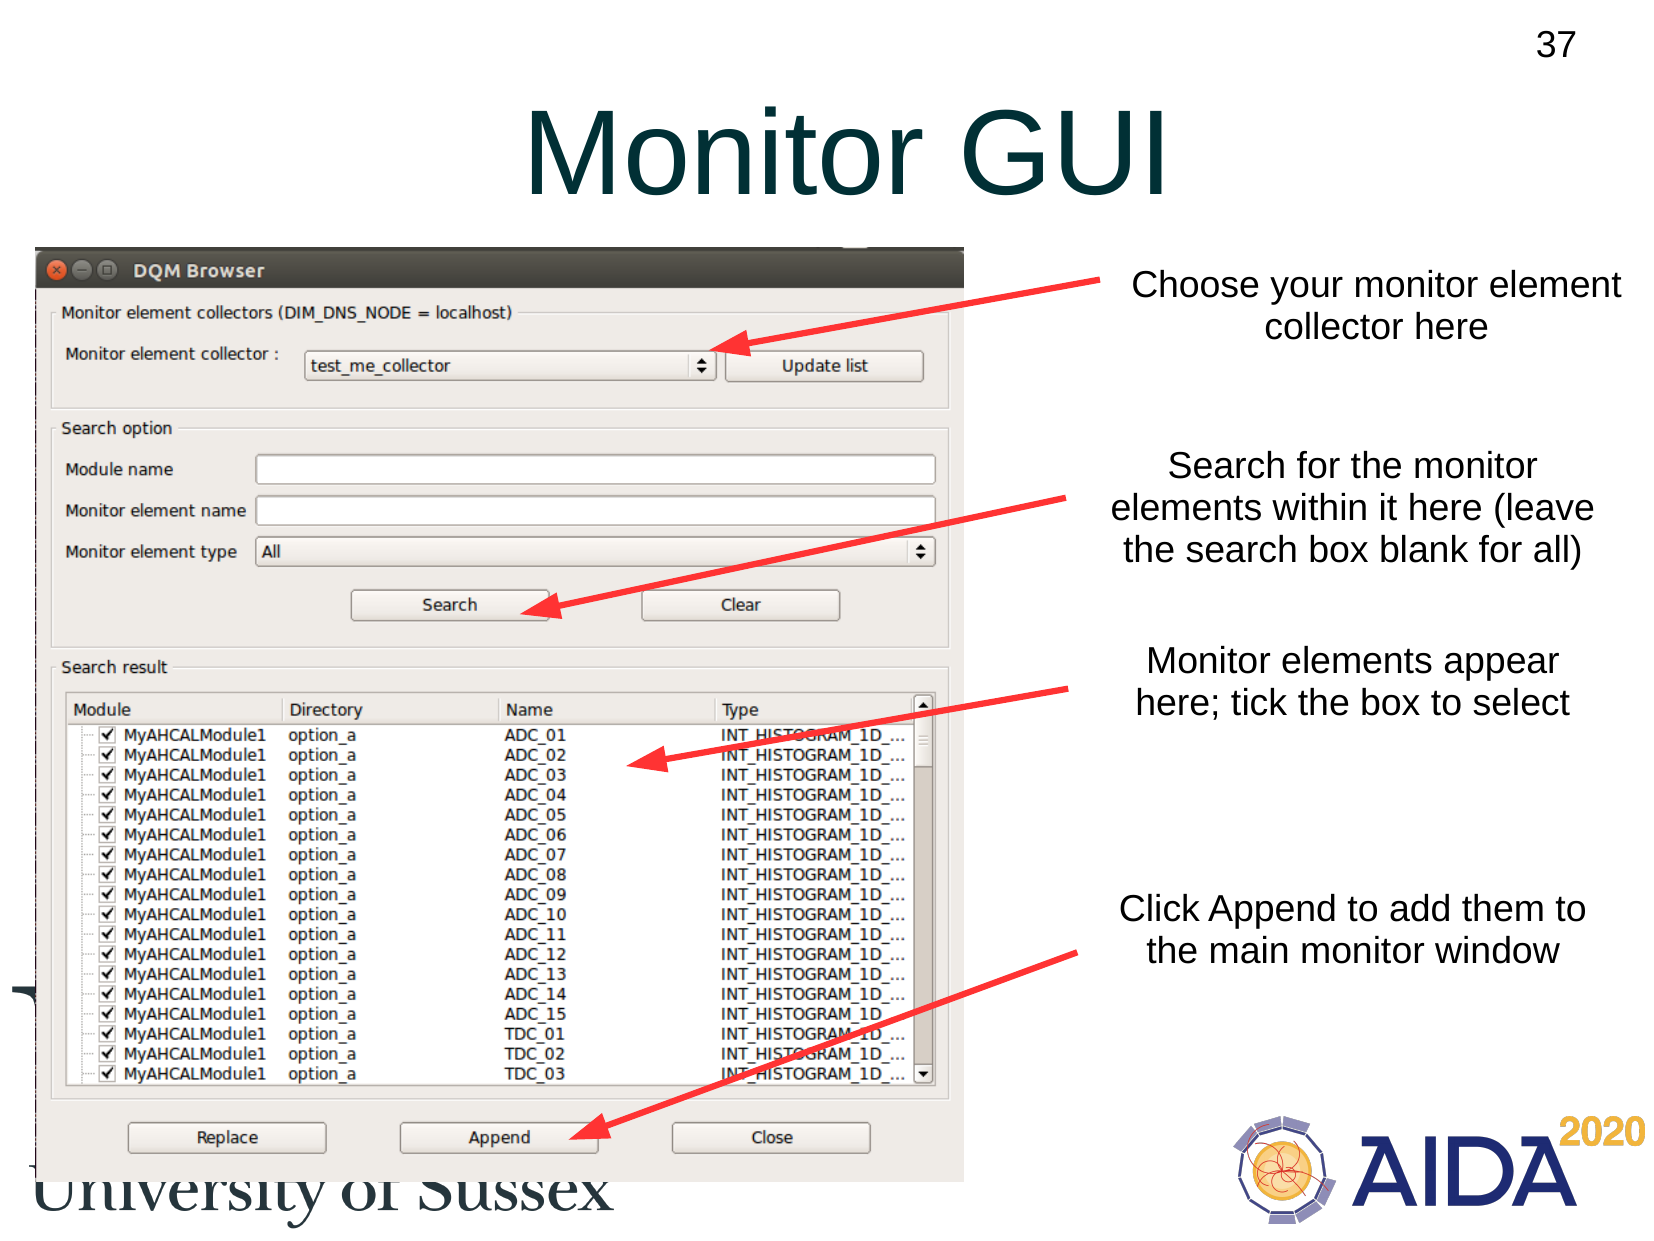

# Monitor GUI
Choose your monitor element collector here
Search for the monitor elements within it here (leave the search box blank for all)
Monitor elements appear here; tick the box to select
Click Append to add them to the main monitor window